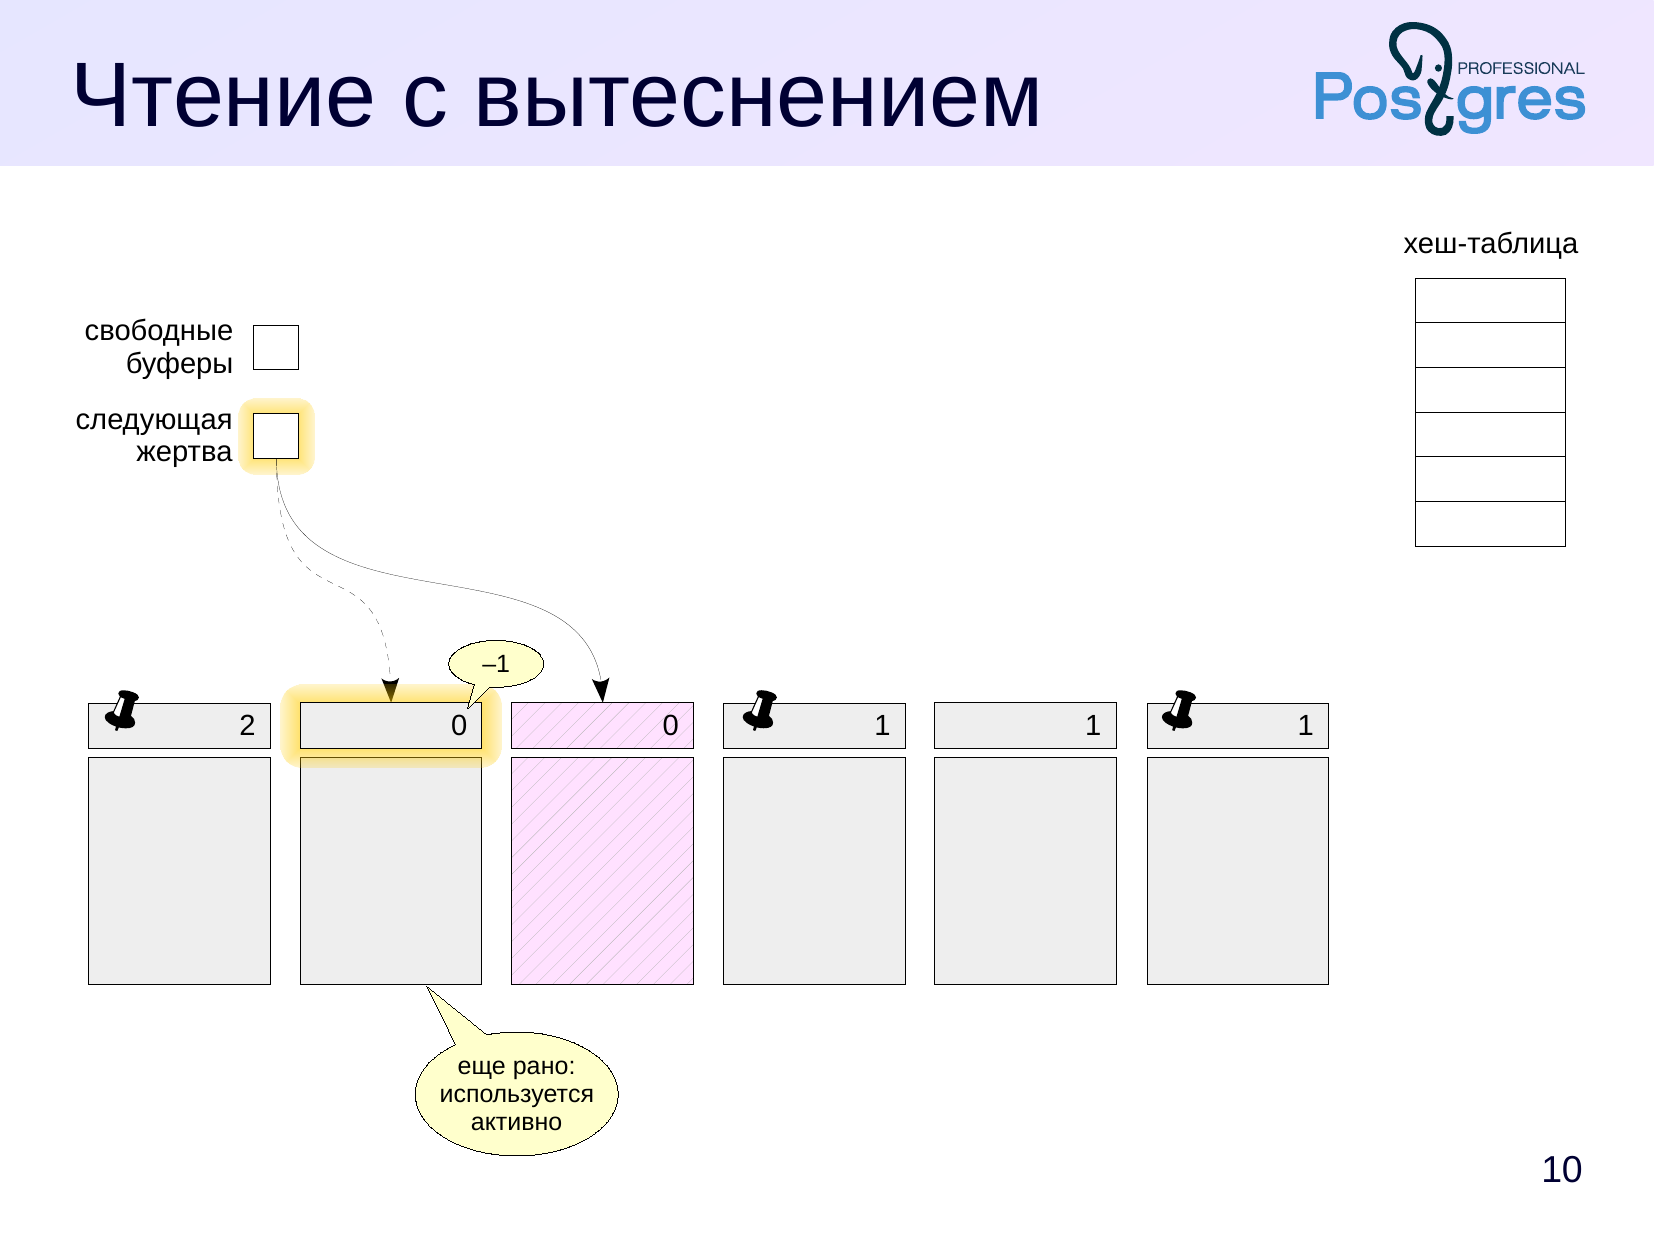

# Чтение с вытеснением
хеш-таблица
свободные
буферы
следующая
жертва
–1
0
0
1
2
1
1
еще рано:
используется
активно